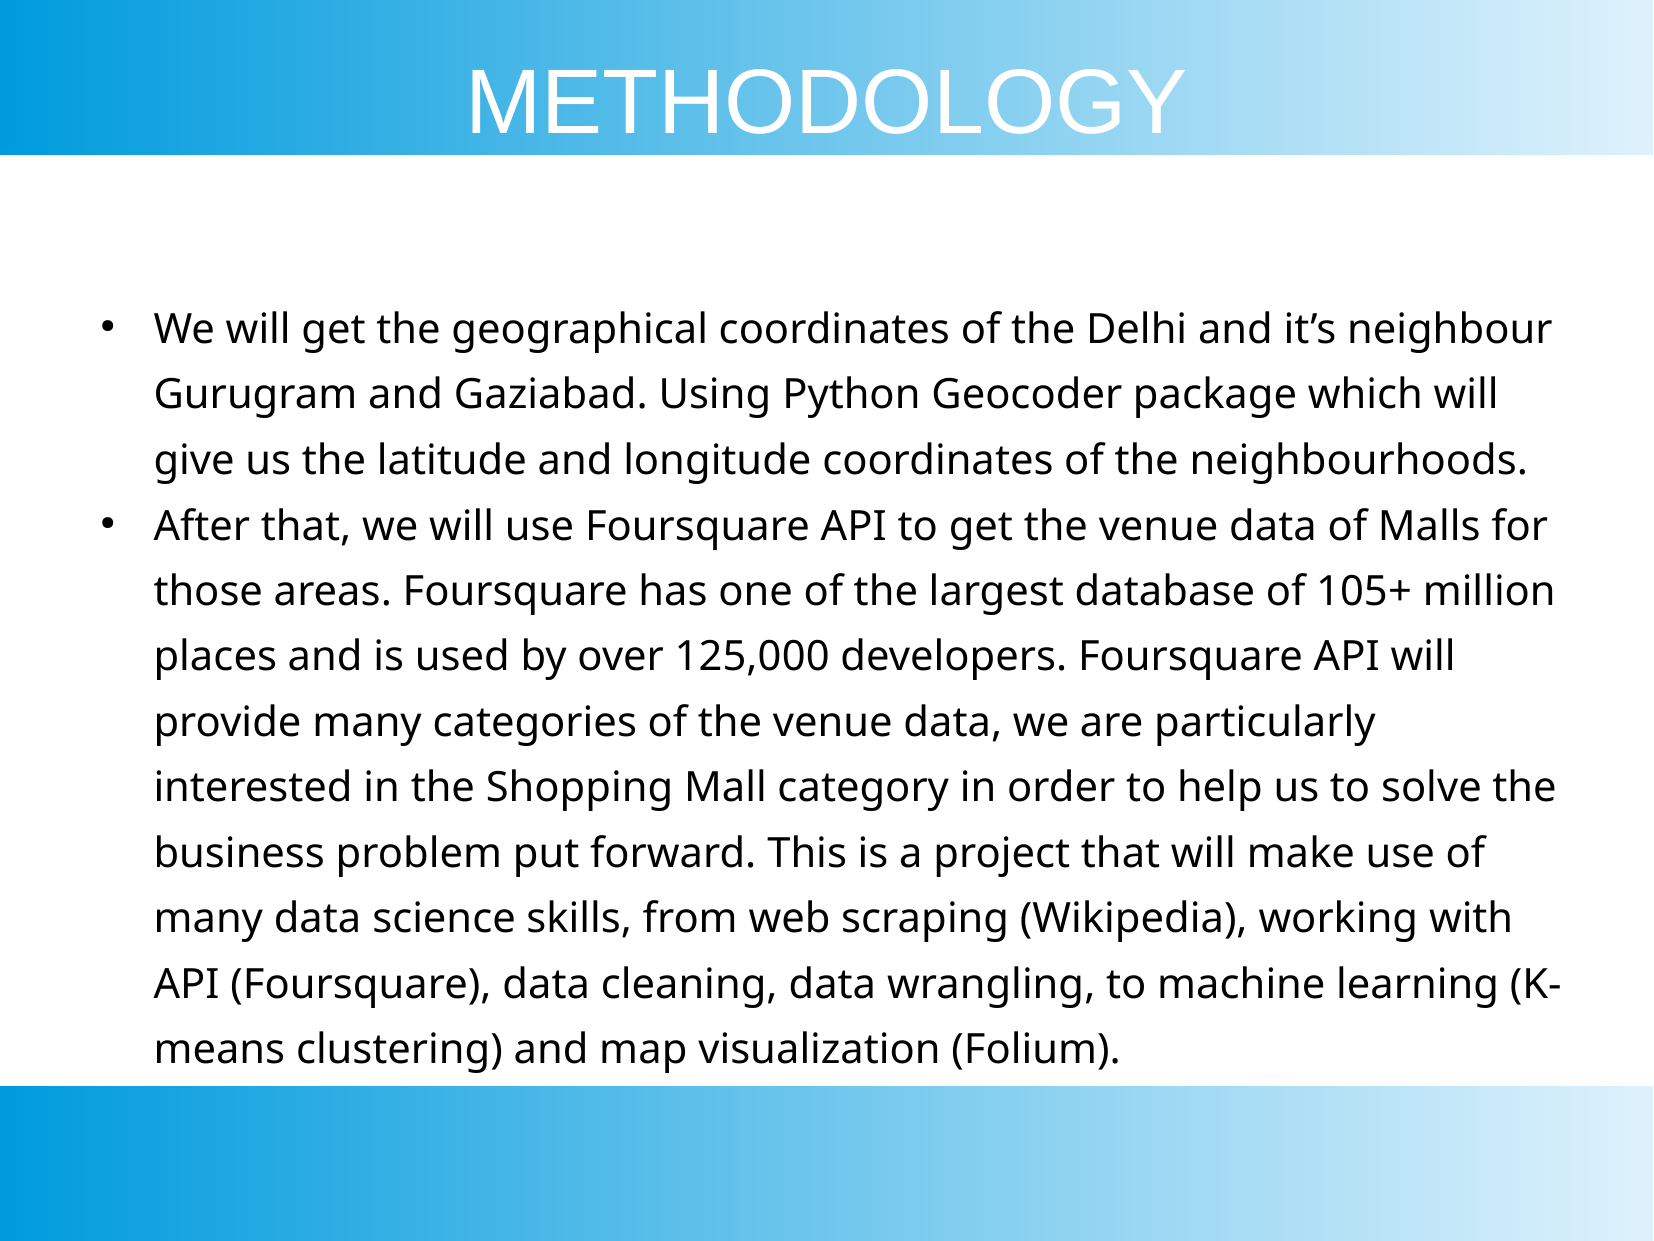

# METHODOLOGY
We will get the geographical coordinates of the Delhi and it’s neighbour Gurugram and Gaziabad. Using Python Geocoder package which will give us the latitude and longitude coordinates of the neighbourhoods.
After that, we will use Foursquare API to get the venue data of Malls for those areas. Foursquare has one of the largest database of 105+ million places and is used by over 125,000 developers. Foursquare API will provide many categories of the venue data, we are particularly interested in the Shopping Mall category in order to help us to solve the business problem put forward. This is a project that will make use of many data science skills, from web scraping (Wikipedia), working with API (Foursquare), data cleaning, data wrangling, to machine learning (K-means clustering) and map visualization (Folium).